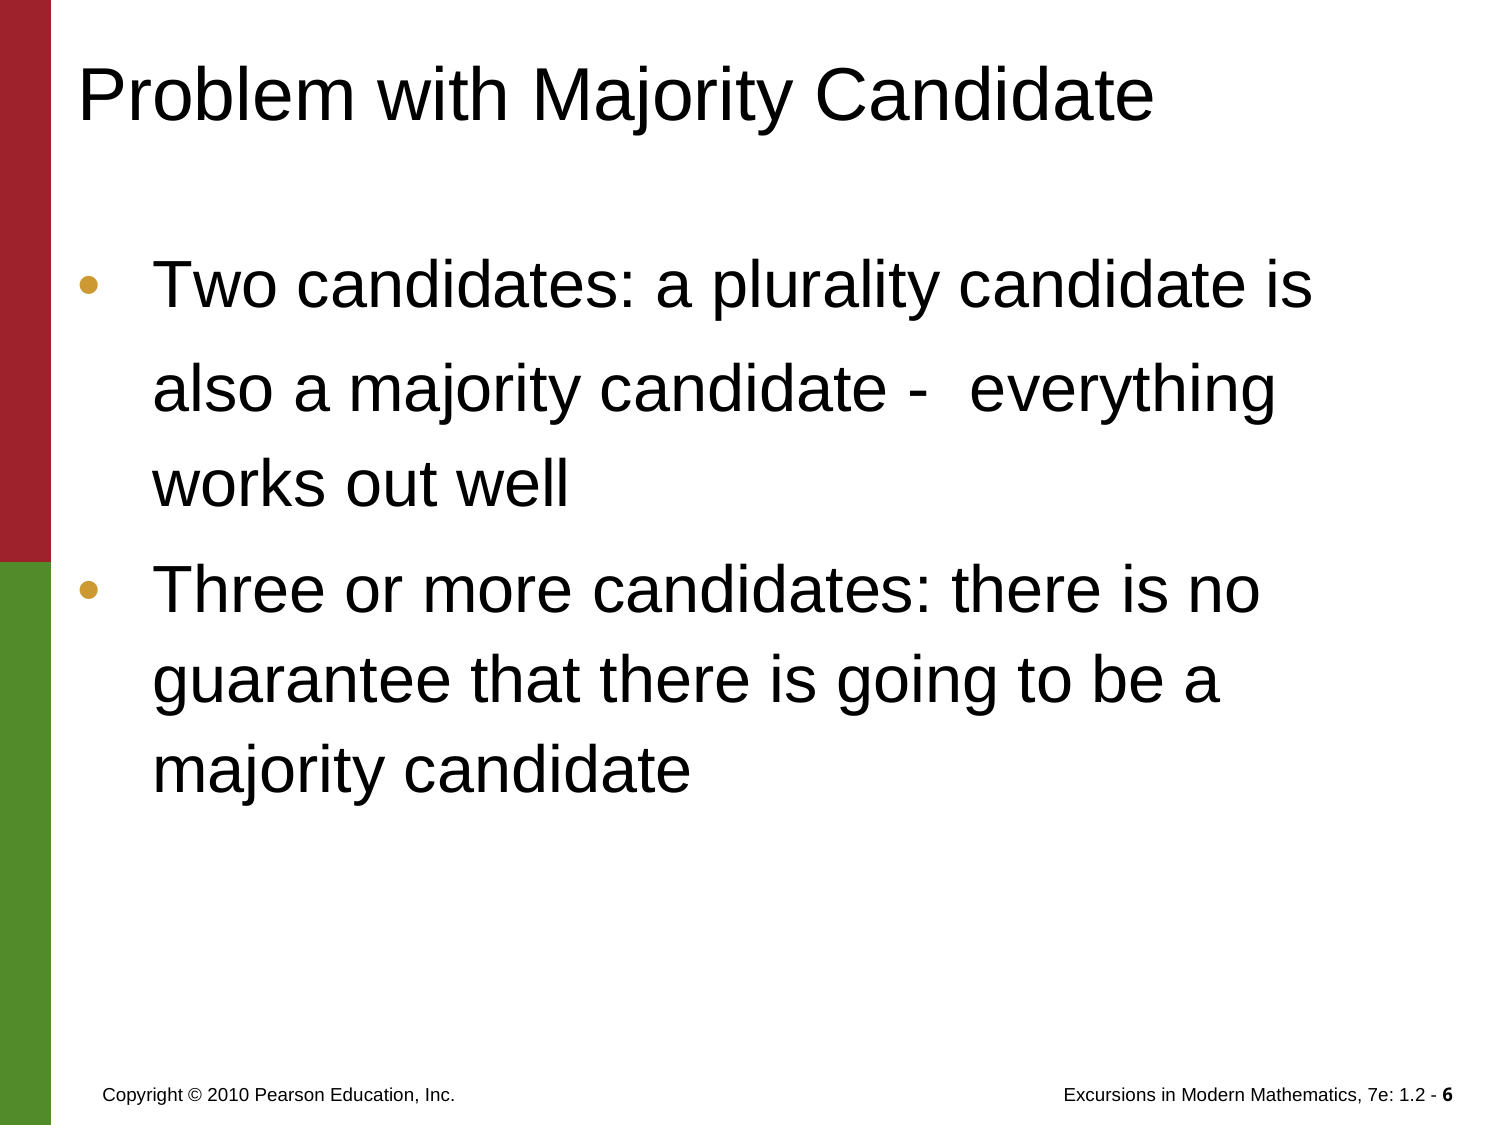

Problem with Majority Candidate
# Two candidates: a plurality candidate is also a majority candidate - everything works out well
Three or more candidates: there is no guarantee that there is going to be a majority candidate